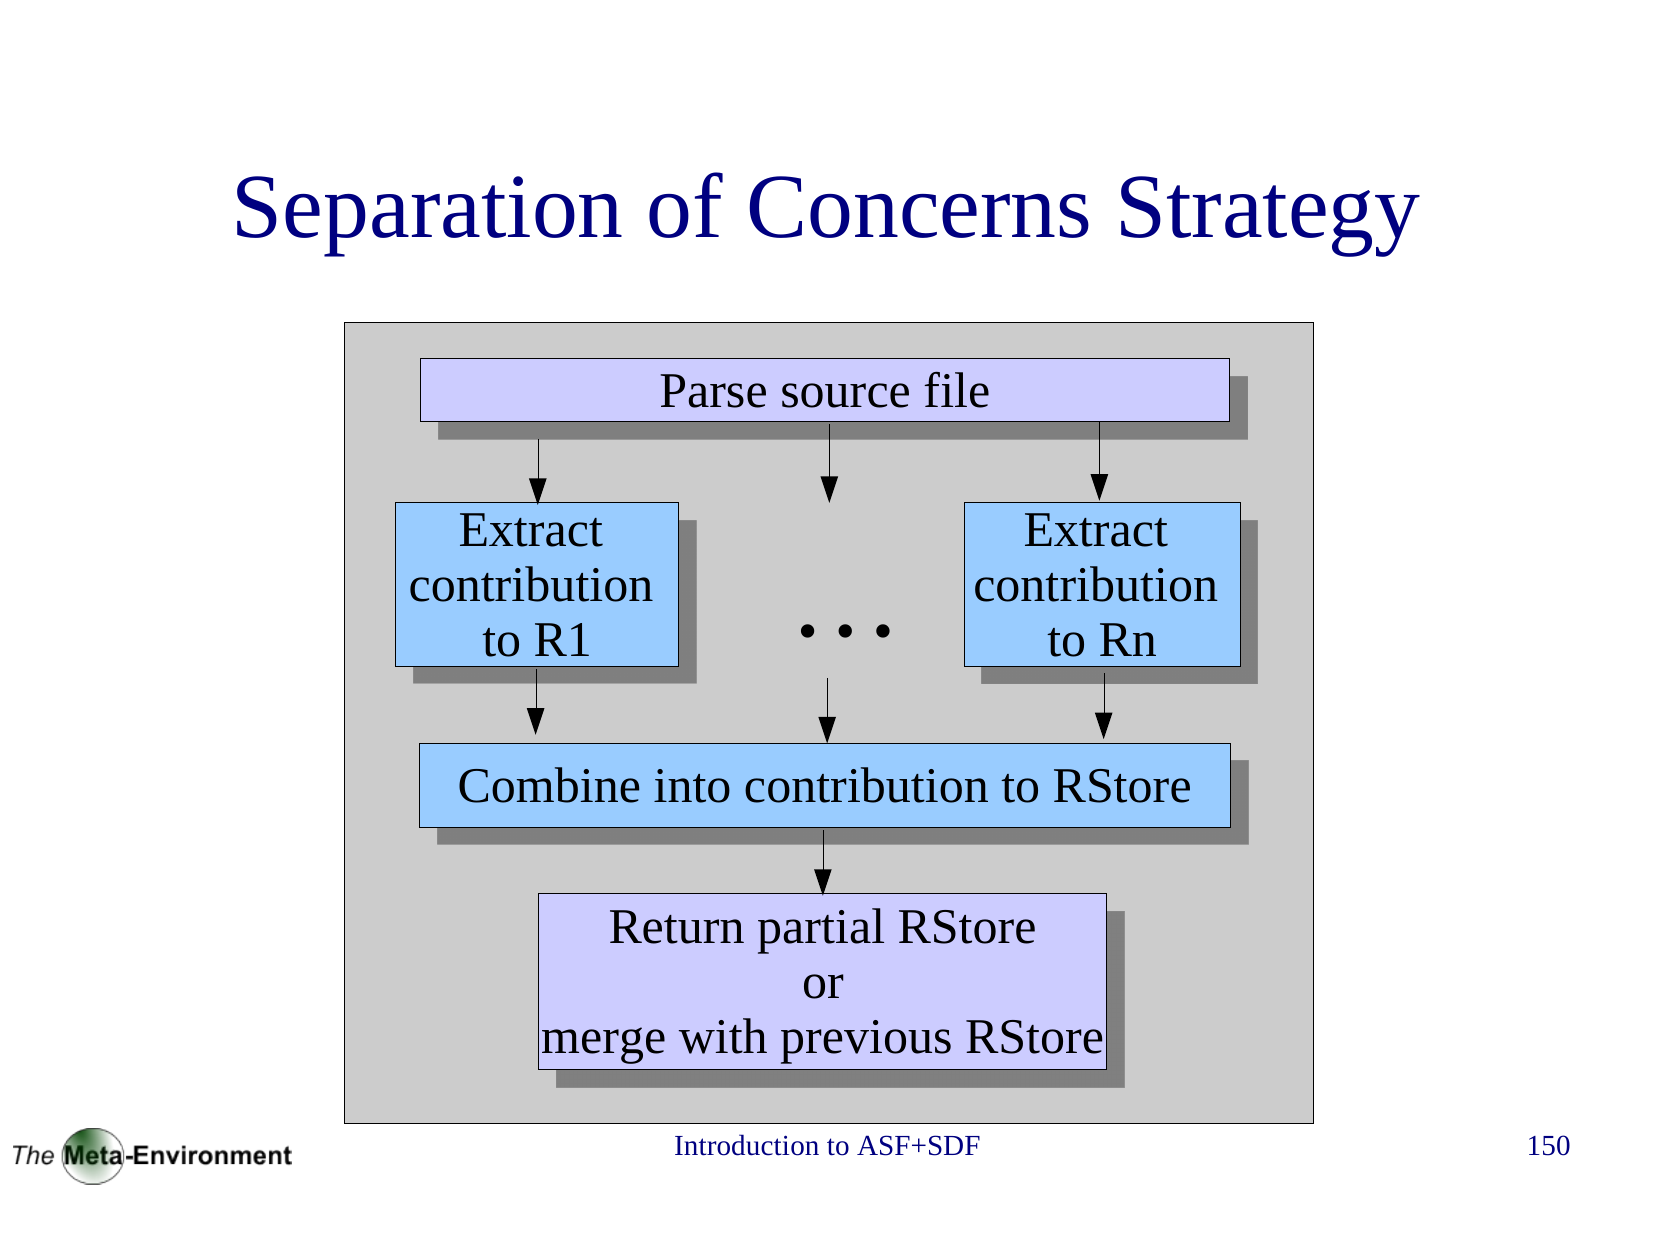

# Separation of Concerns Strategy
Parse source file
Extract
contribution
to R1
Extract
contribution
to Rn
…
Combine into contribution to RStore
Return partial RStore
or
merge with previous RStore
150